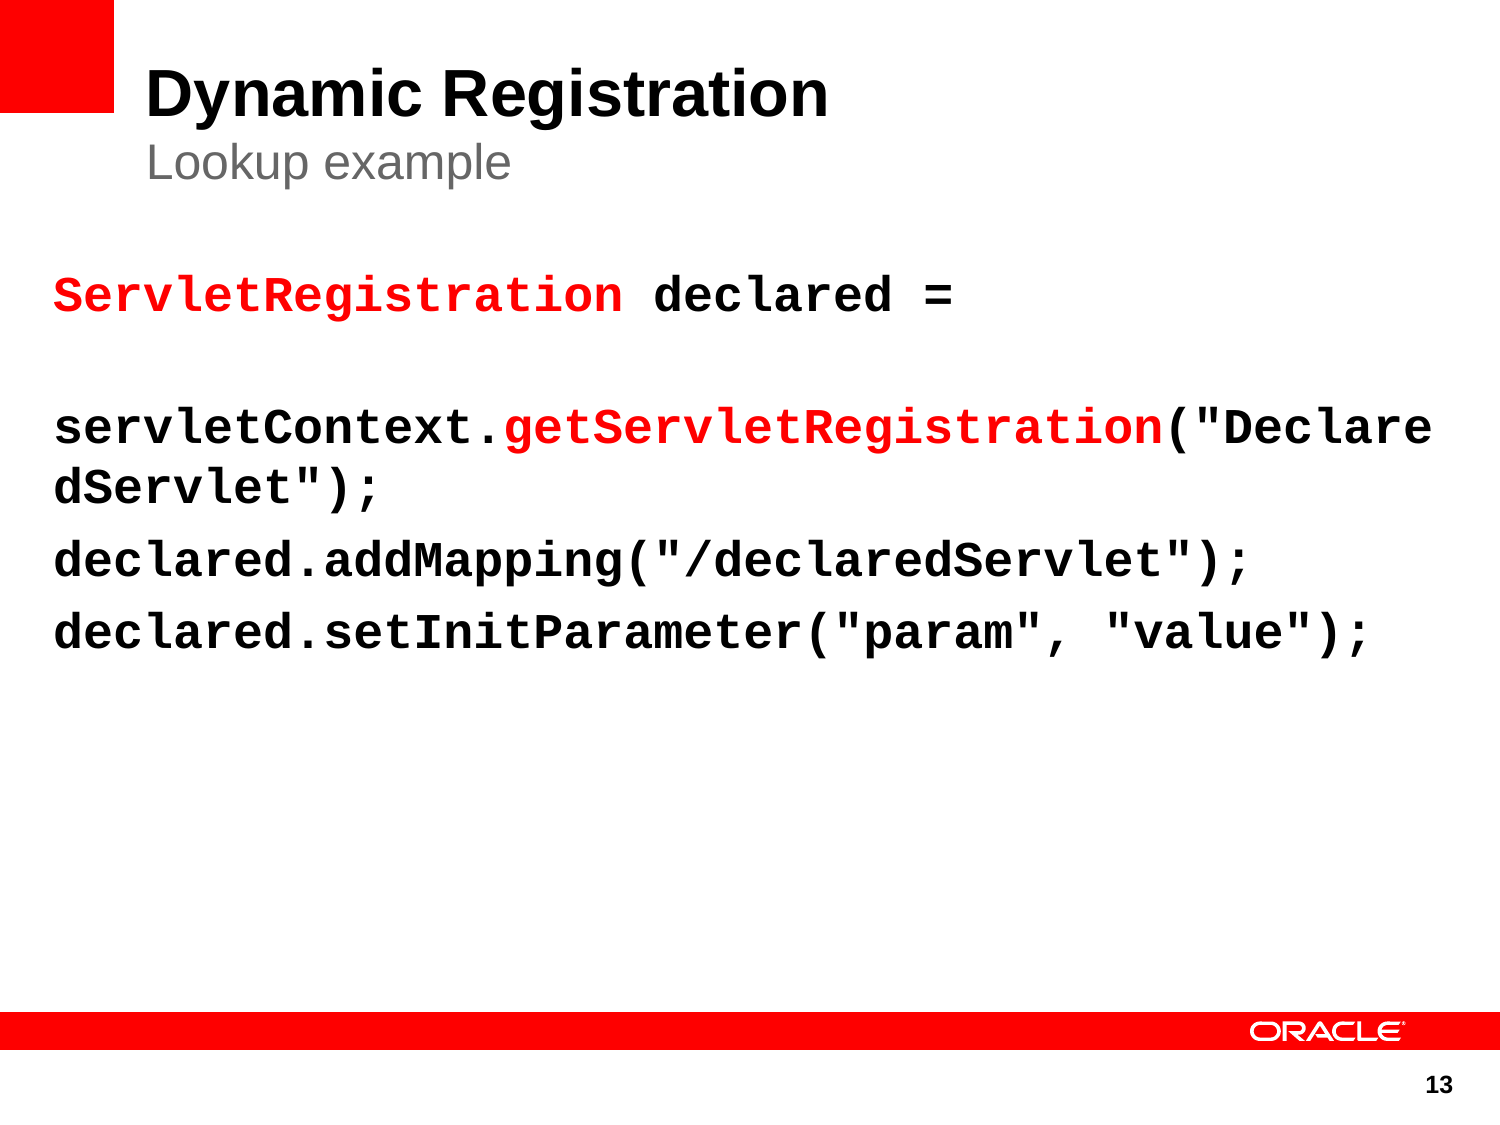

# Dynamic Registration Lookup example
ServletRegistration declared =
 servletContext.getServletRegistration("DeclaredServlet");
declared.addMapping("/declaredServlet");
declared.setInitParameter("param", "value");